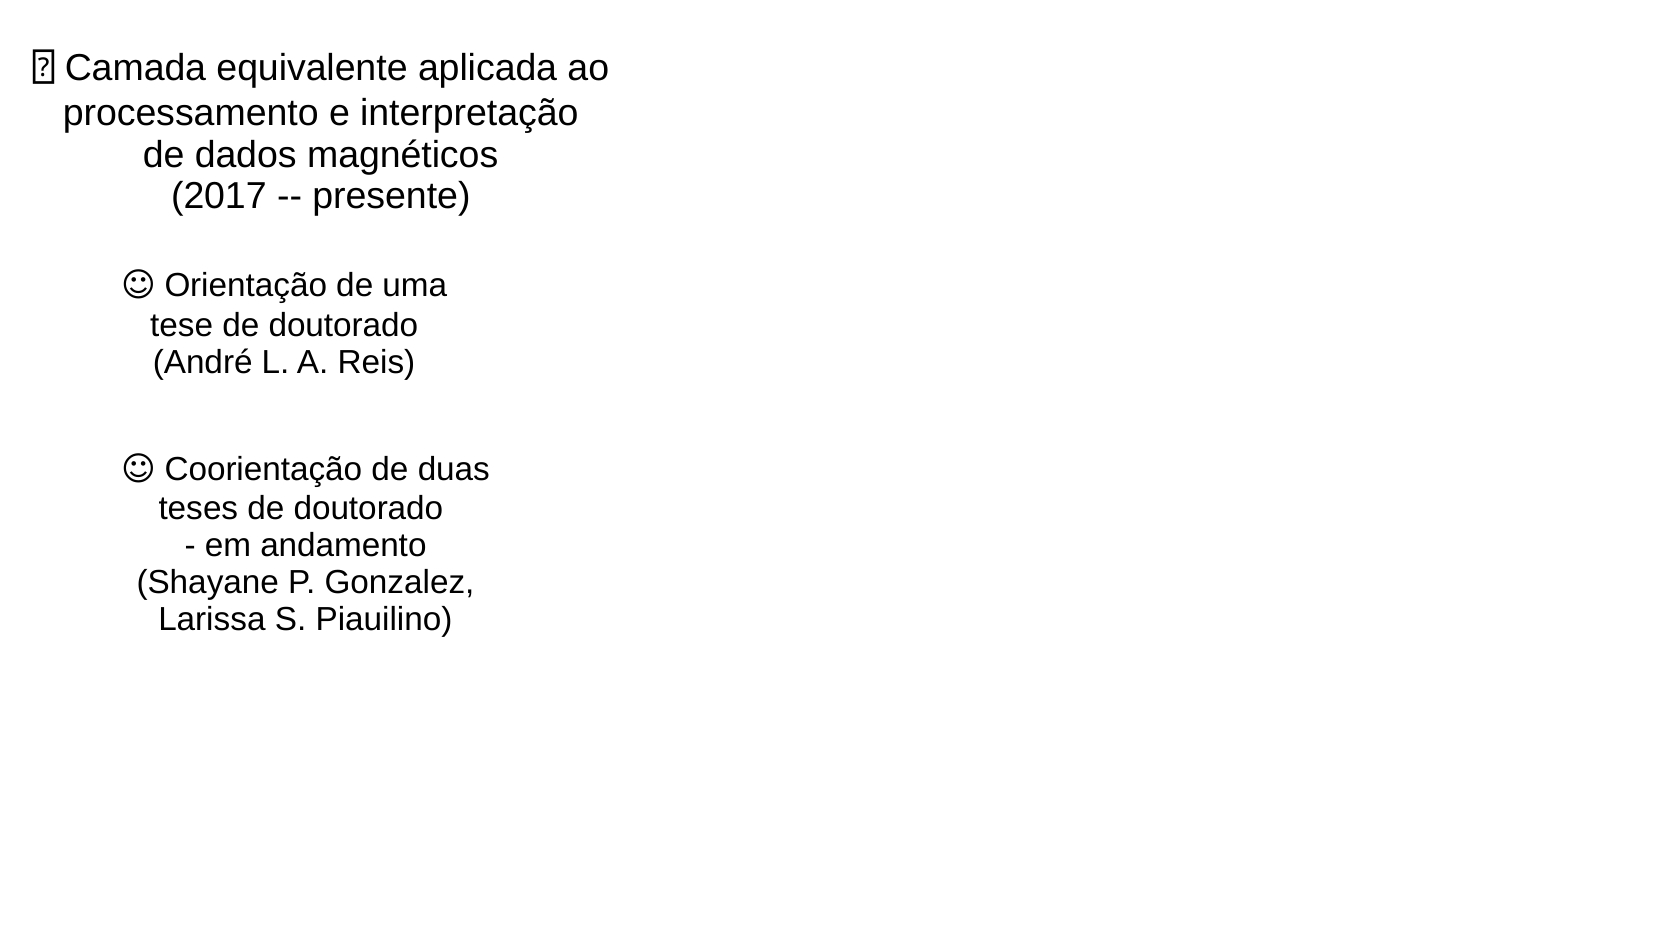

⍰ Camada equivalente aplicada ao processamento e interpretação
de dados magnéticos
(2017 -- presente)
☺ Orientação de uma tese de doutorado
(André L. A. Reis)
☺ Coorientação de duas teses de doutorado
- em andamento
(Shayane P. Gonzalez,
Larissa S. Piauilino)